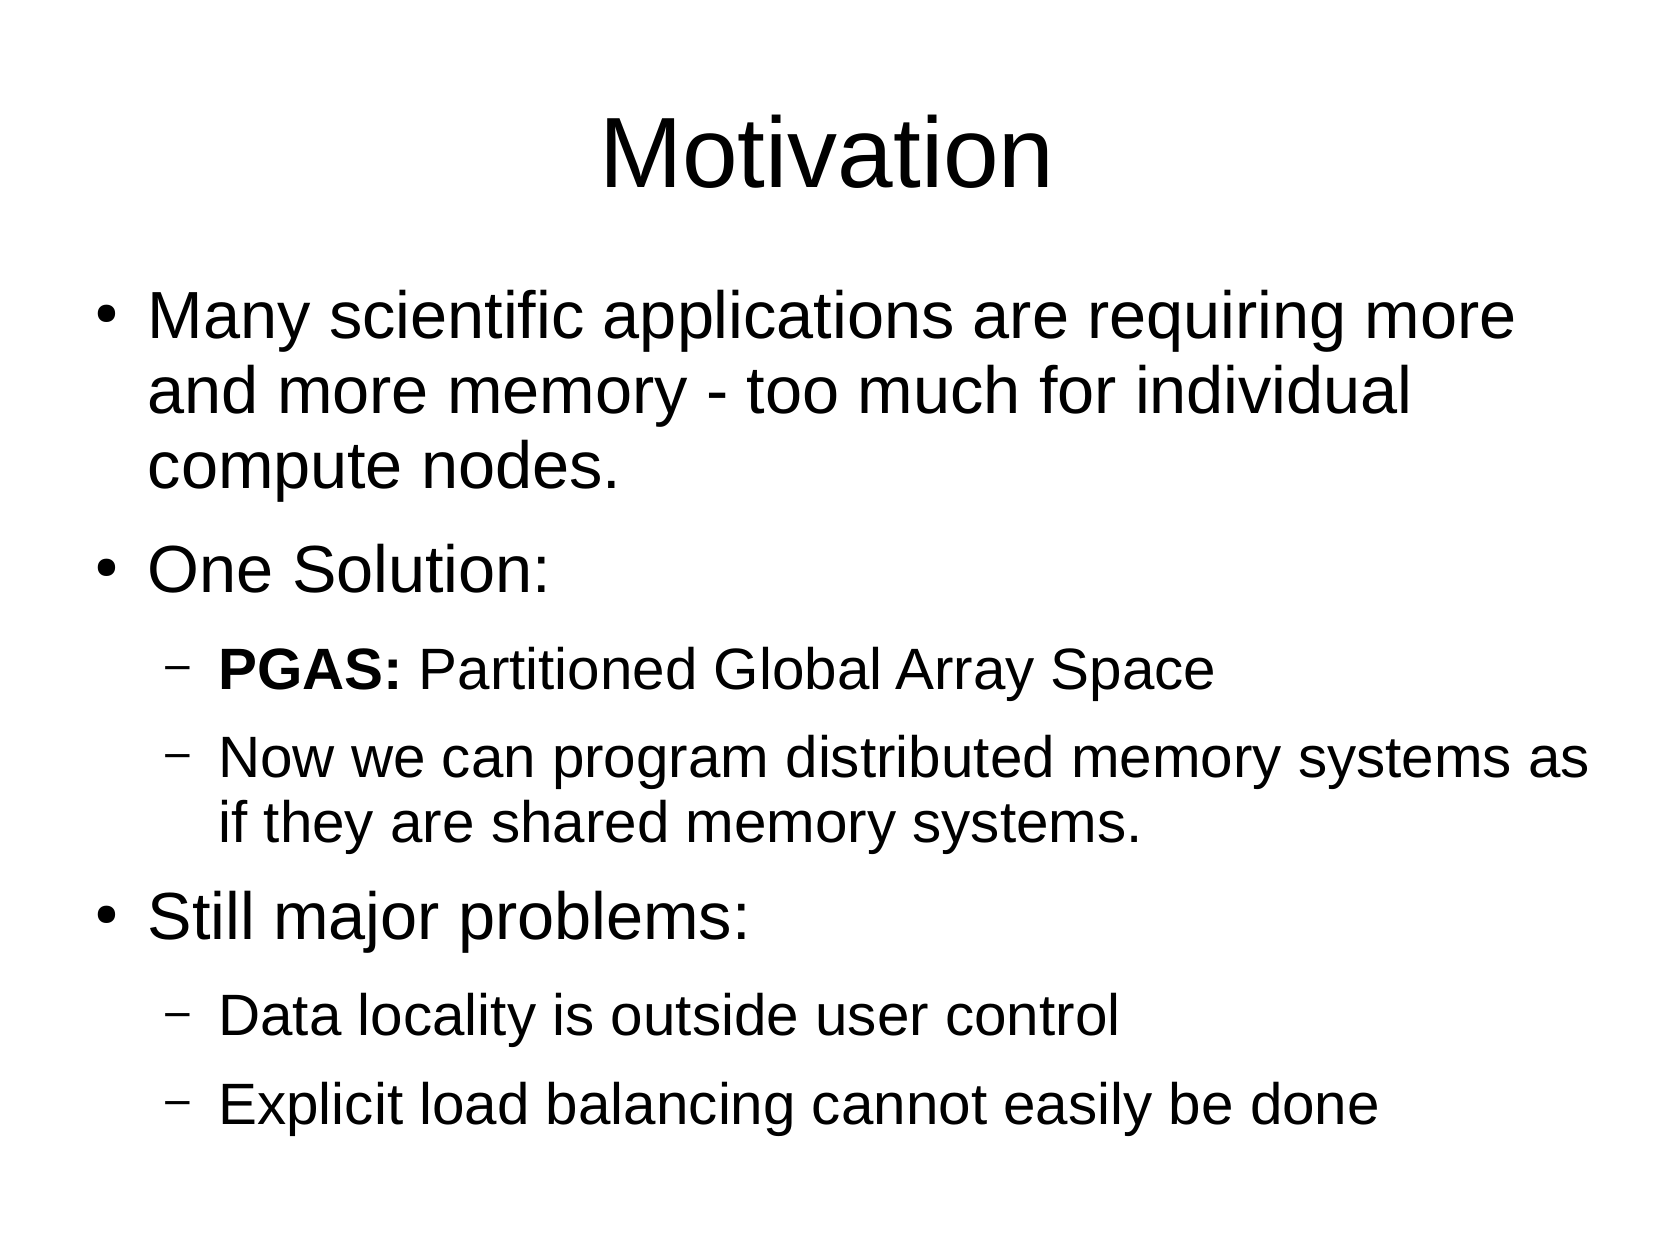

# Motivation
Many scientific applications are requiring more and more memory - too much for individual compute nodes.
One Solution:
PGAS: Partitioned Global Array Space
Now we can program distributed memory systems as if they are shared memory systems.
Still major problems:
Data locality is outside user control
Explicit load balancing cannot easily be done